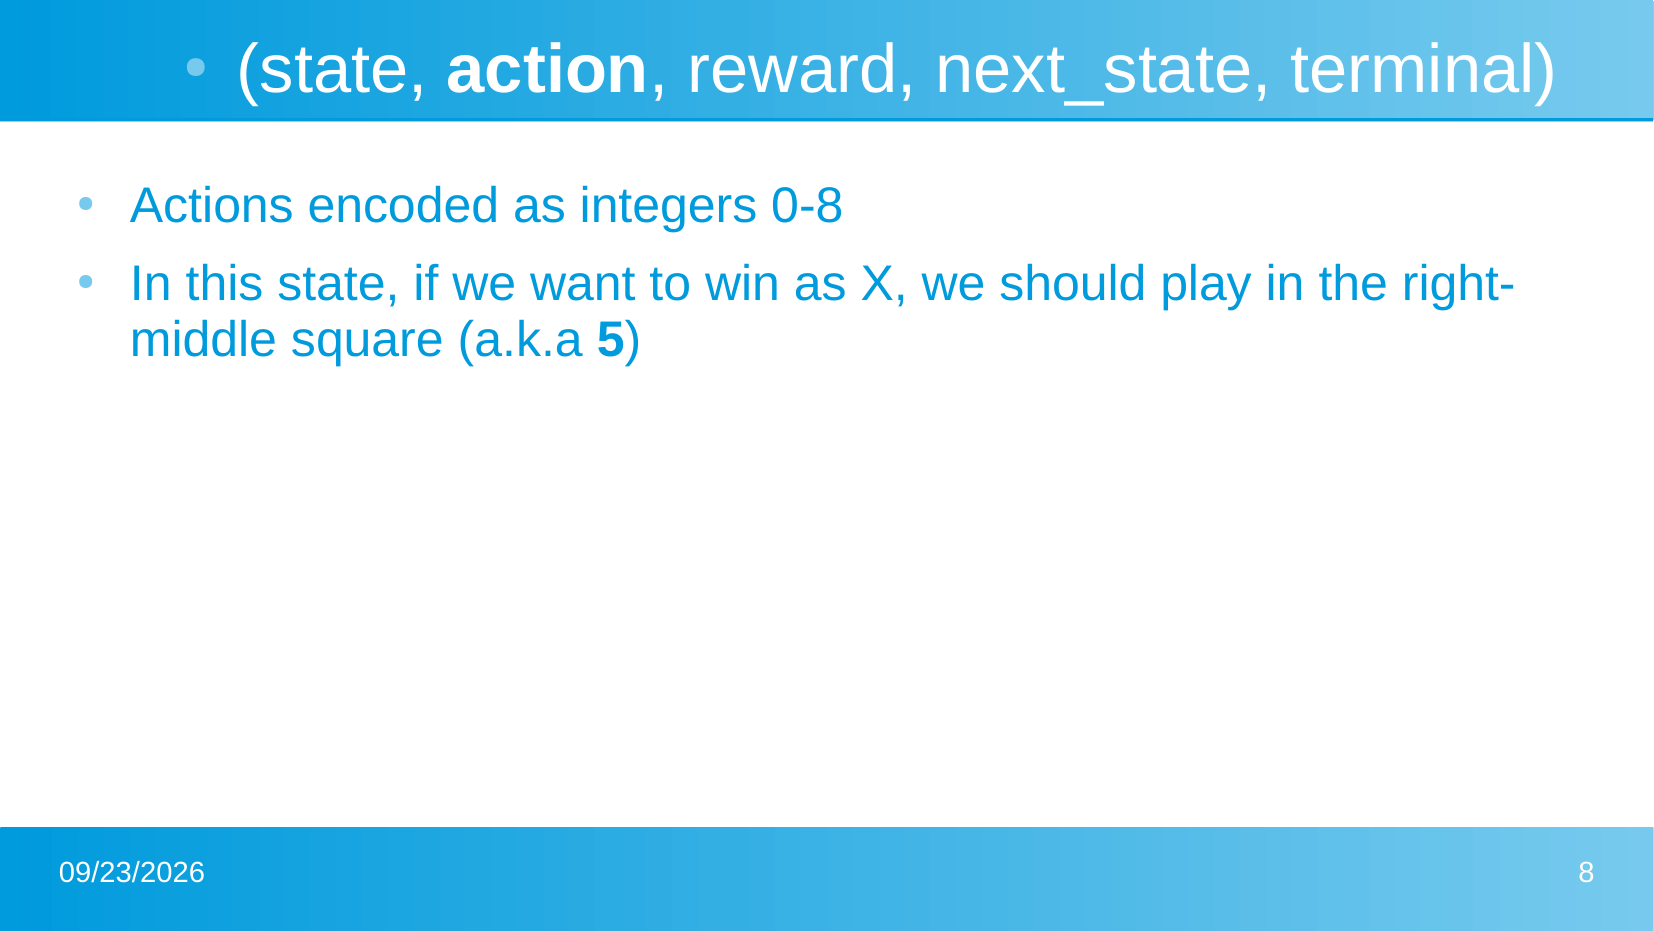

# (state, action, reward, next_state, terminal)
Actions encoded as integers 0-8
In this state, if we want to win as X, we should play in the right-middle square (a.k.a 5)
8